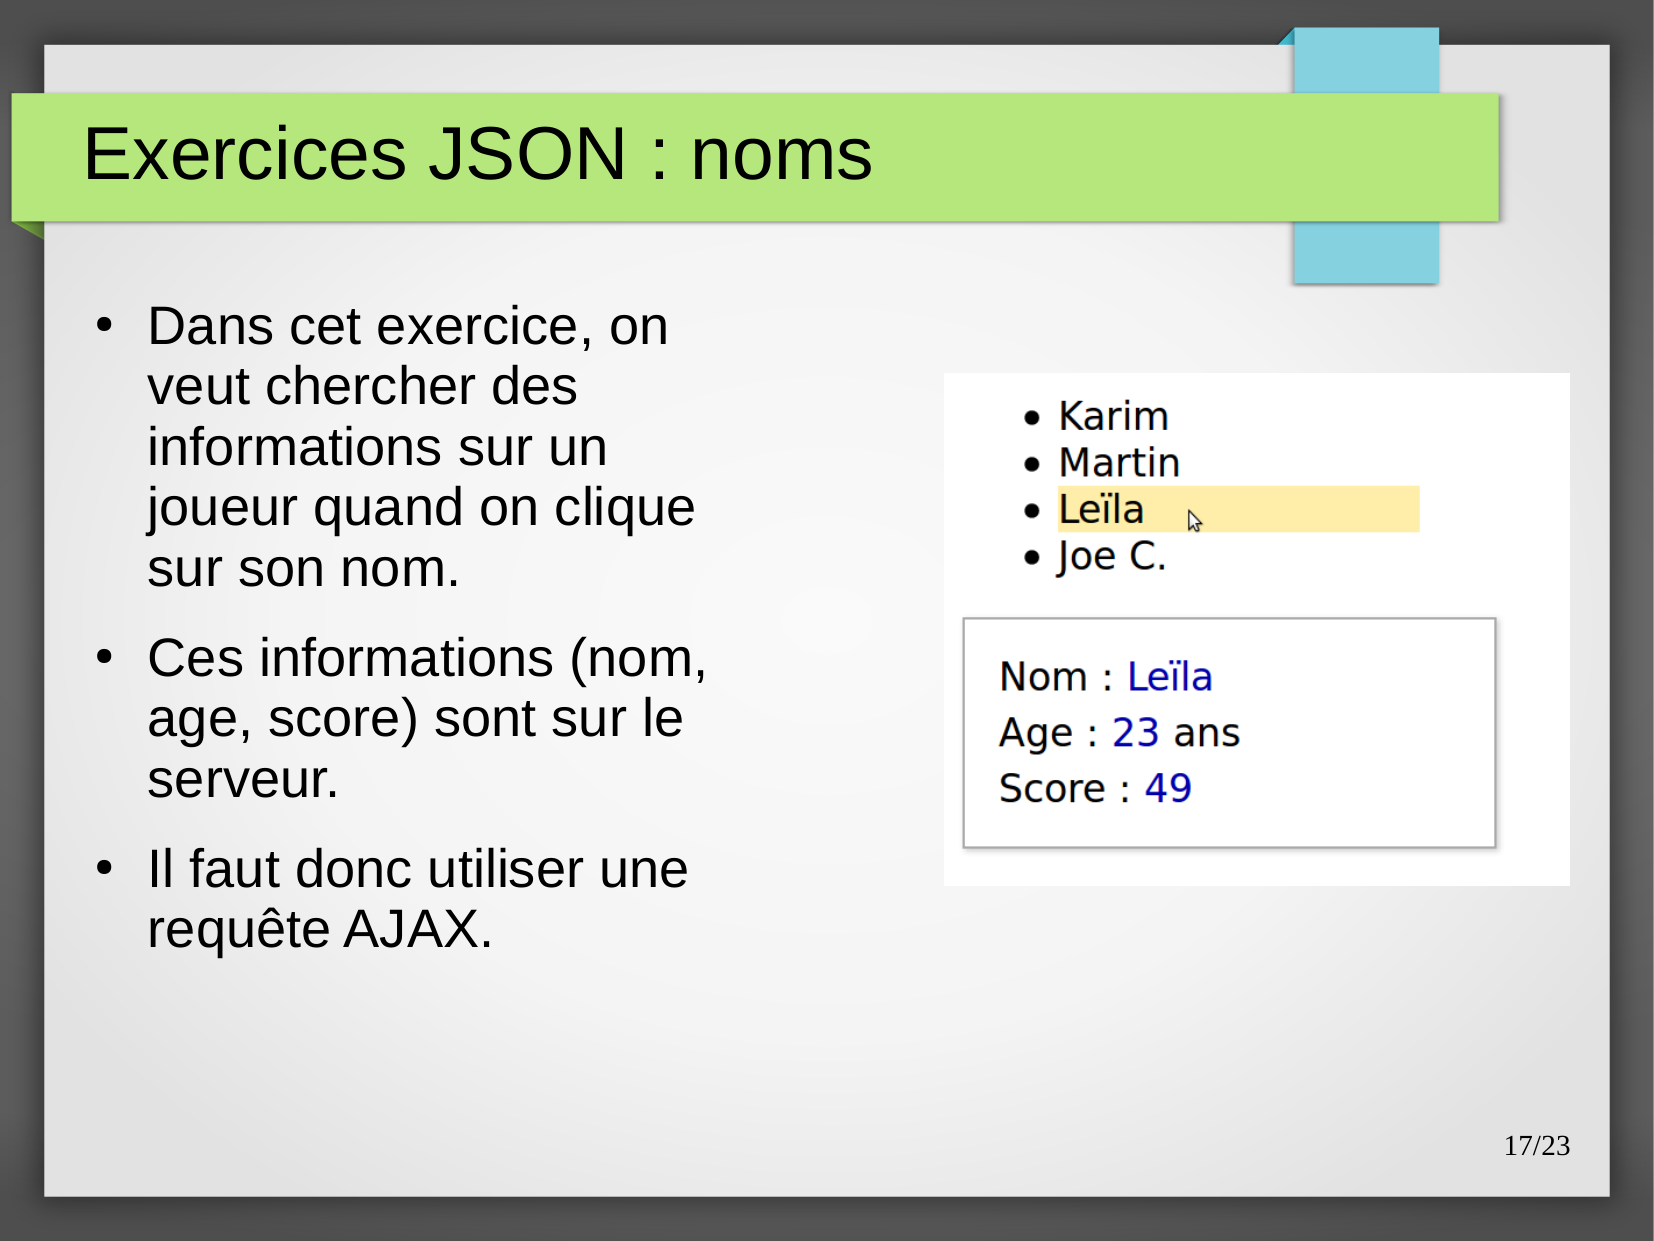

# Exercices JSON : noms
Dans cet exercice, on veut chercher des
informations sur un joueur quand on clique sur son nom.
Ces informations (nom, age, score) sont sur le serveur.
Il faut donc utiliser une requête AJAX.
17